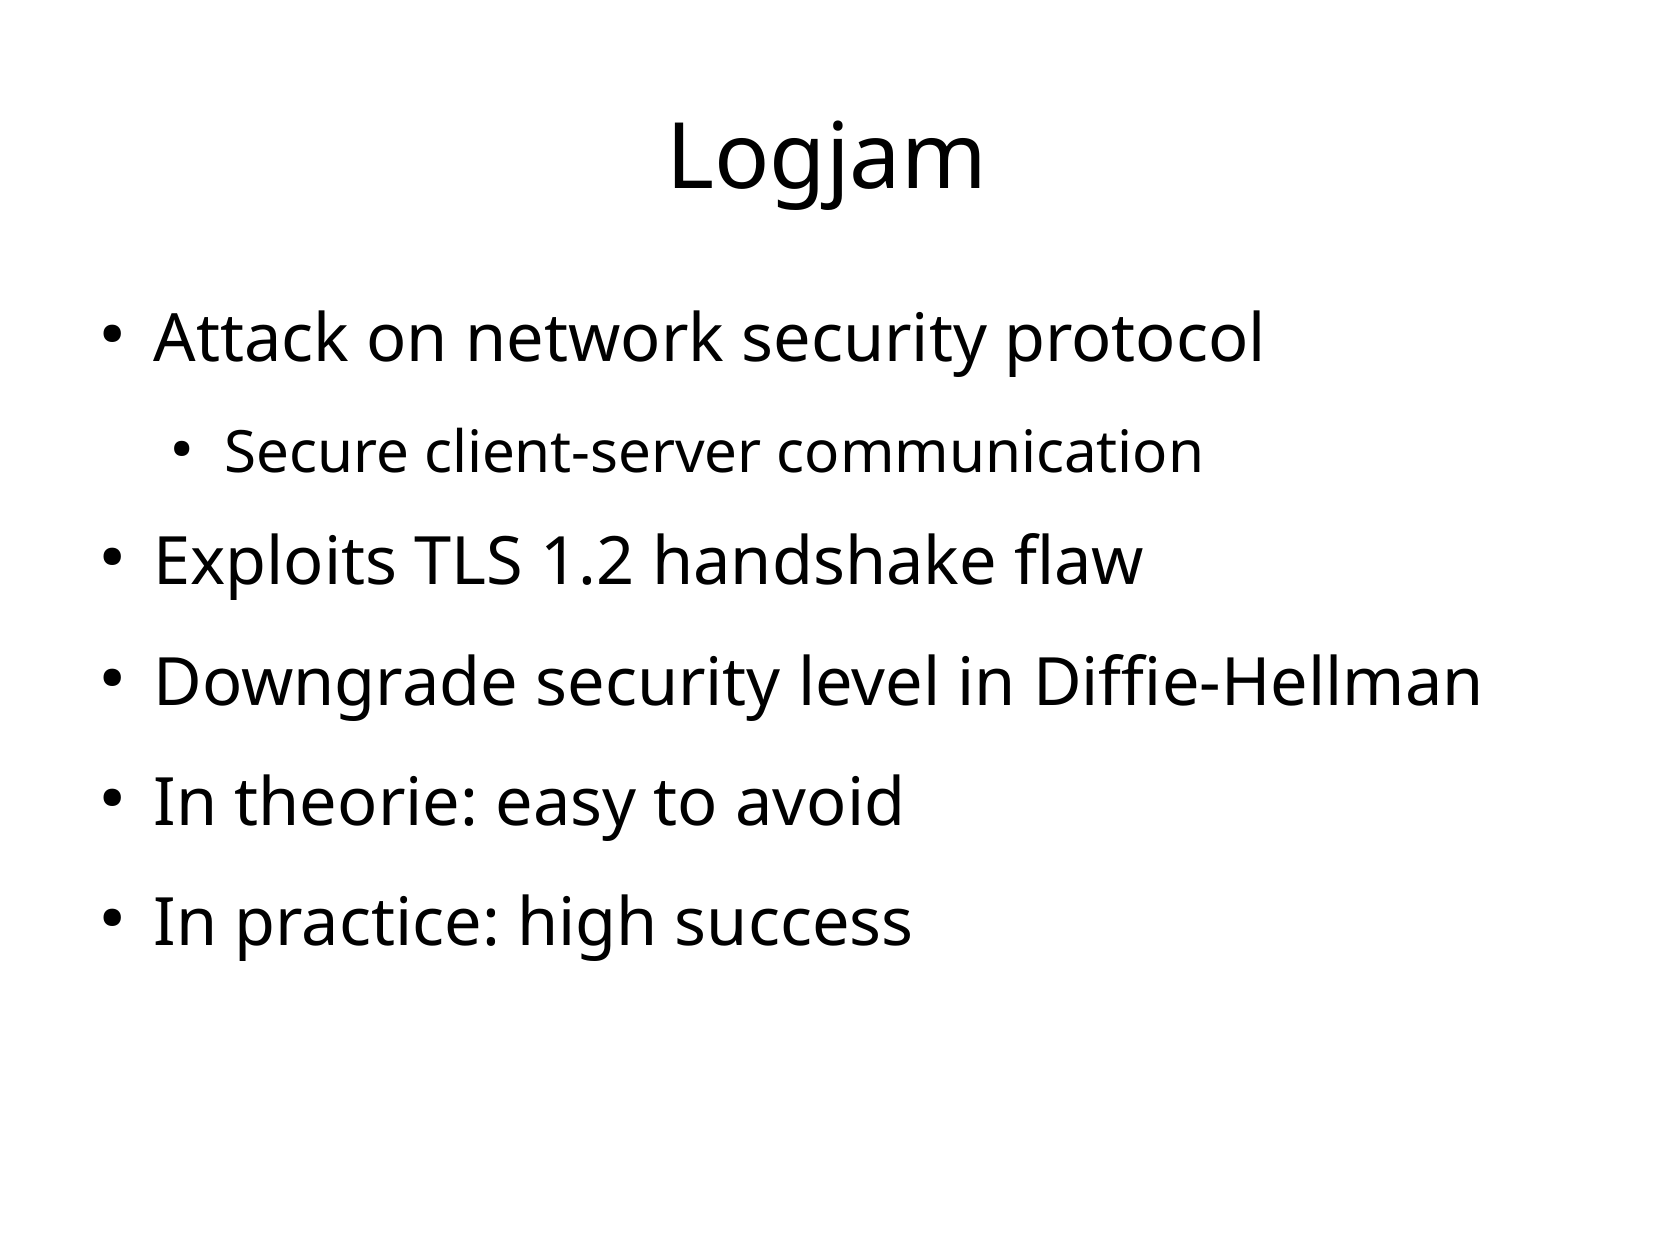

# Logjam
Attack on network security protocol
Secure client-server communication
Exploits TLS 1.2 handshake flaw
Downgrade security level in Diffie-Hellman
In theorie: easy to avoid
In practice: high success